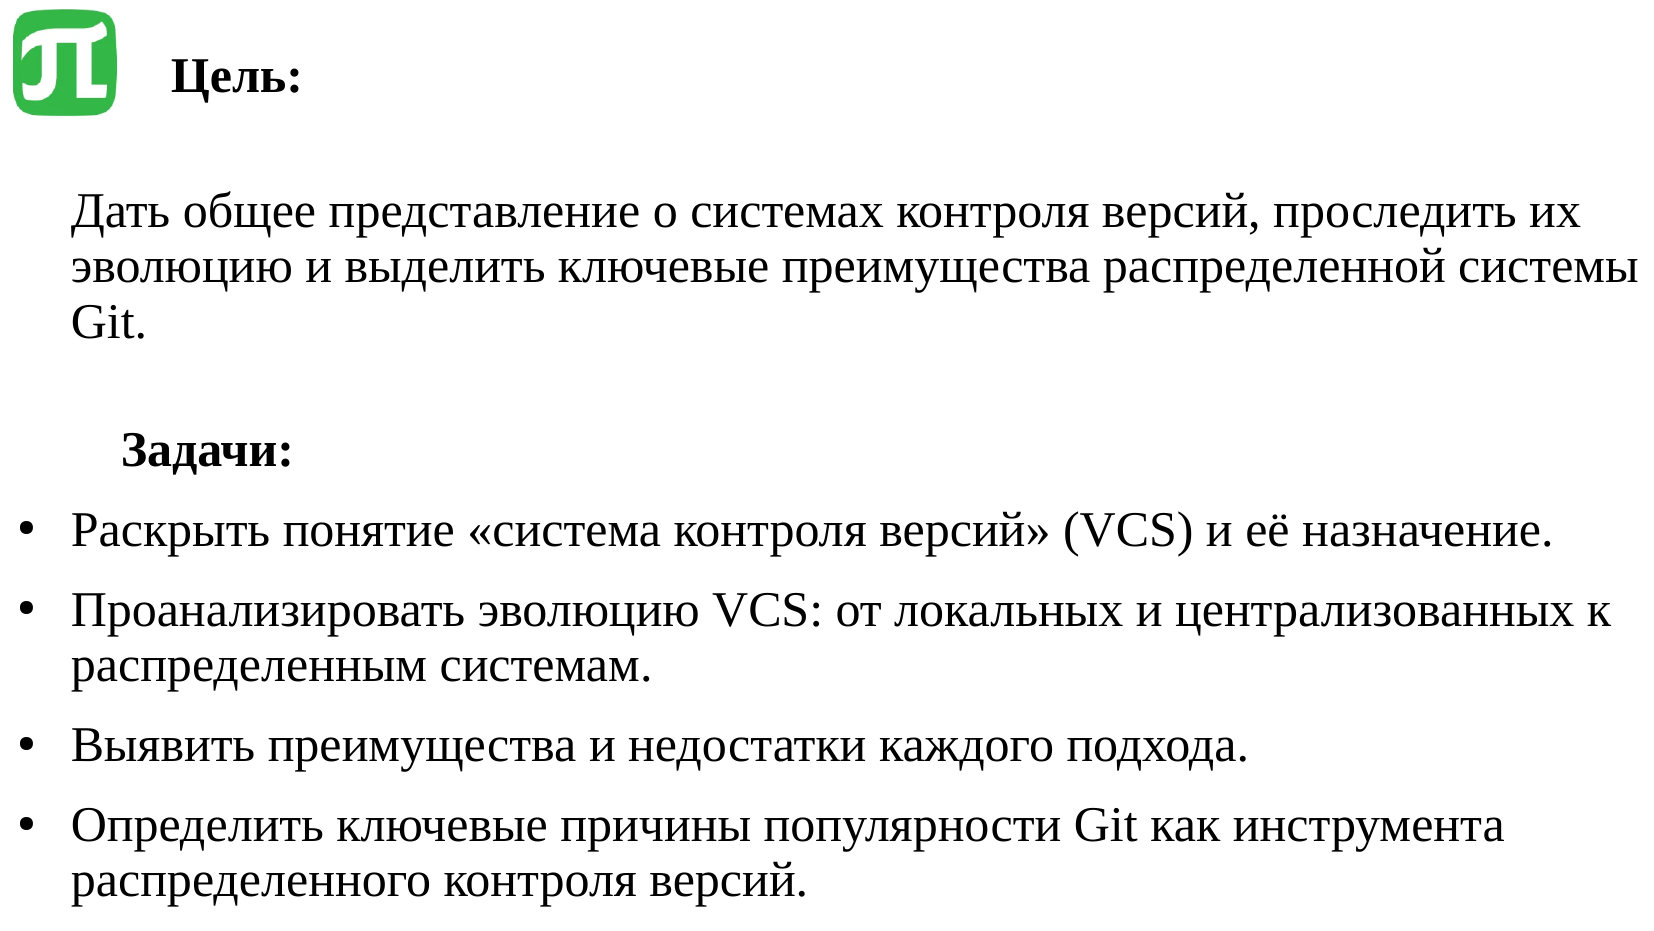

# Цель:
Дать общее представление о системах контроля версий, проследить их эволюцию и выделить ключевые преимущества распределенной системы Git.
 Задачи:
Раскрыть понятие «система контроля версий» (VCS) и её назначение.
Проанализировать эволюцию VCS: от локальных и централизованных к распределенным системам.
Выявить преимущества и недостатки каждого подхода.
Определить ключевые причины популярности Git как инструмента распределенного контроля версий.